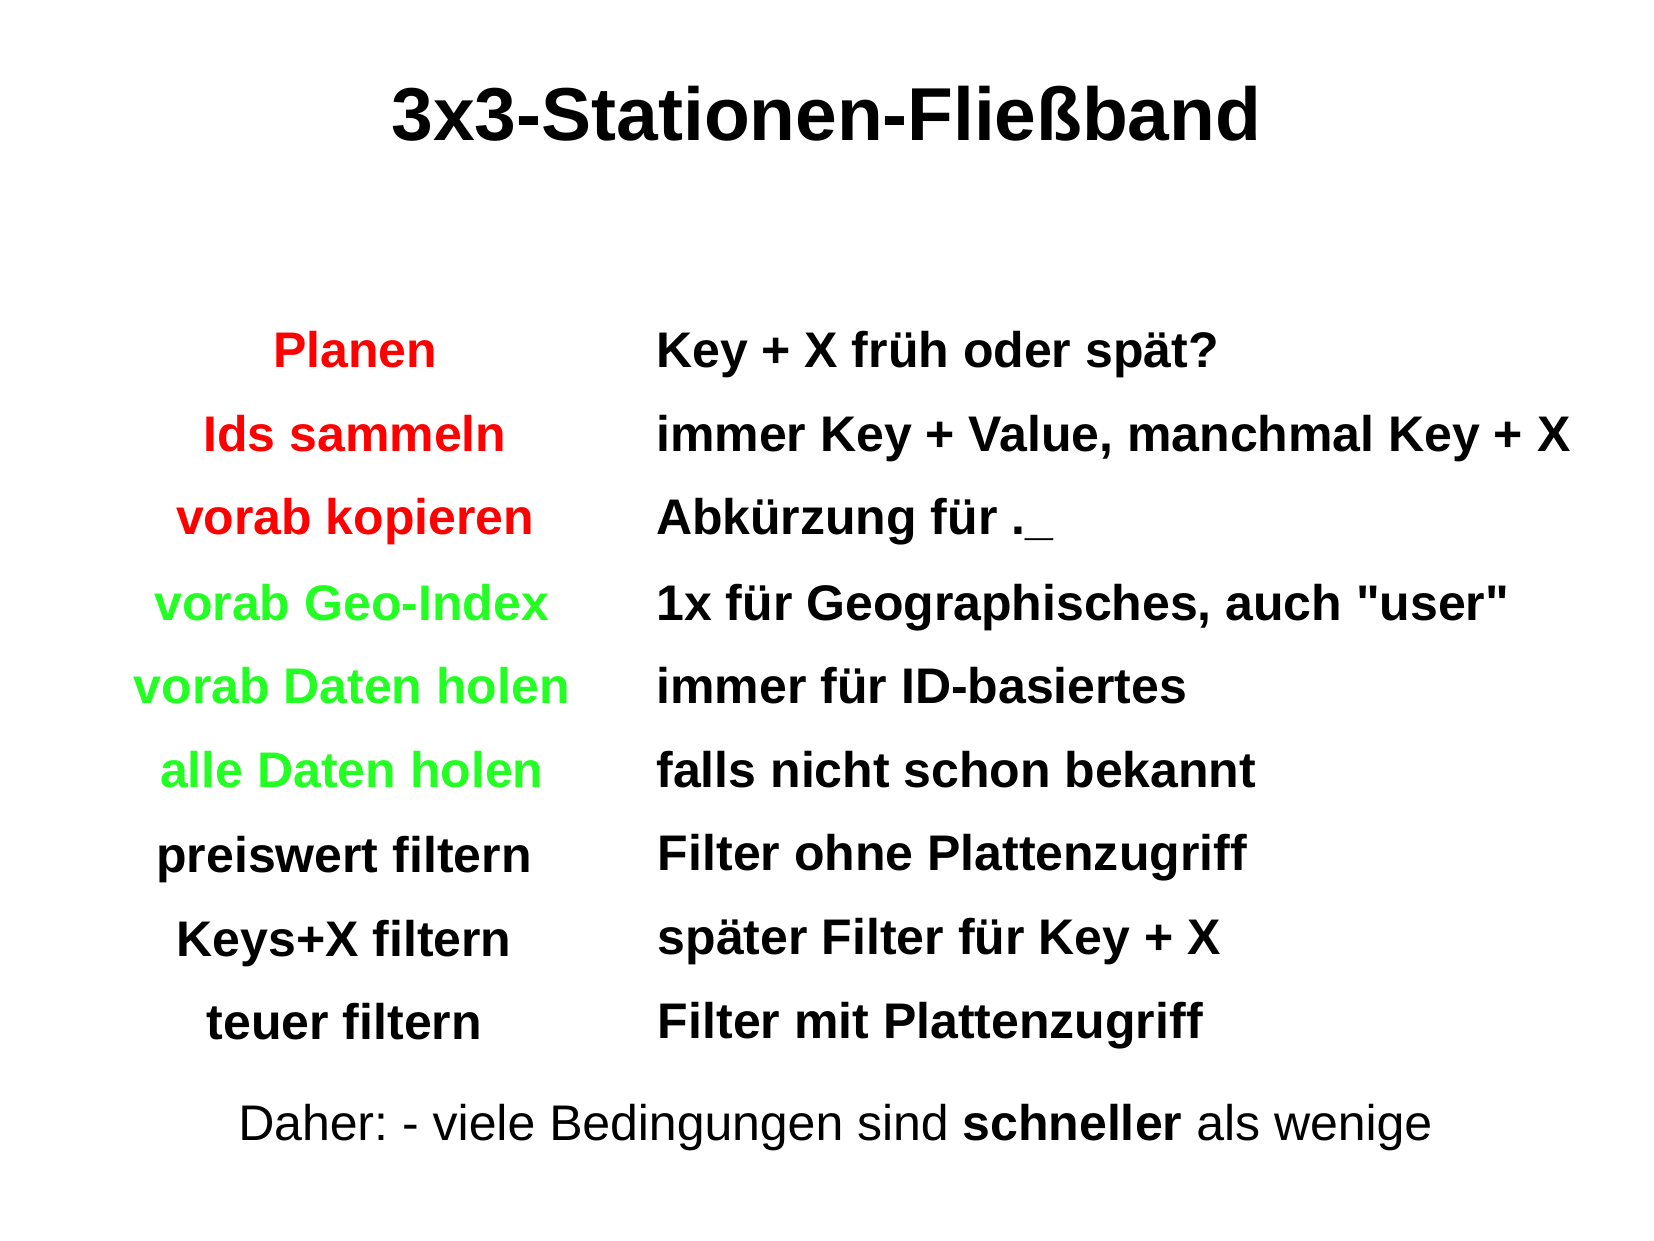

3x3-Stationen-Fließband
Key + X früh oder spät?
immer Key + Value, manchmal Key + X
Abkürzung für ._
Planen
Ids sammeln
vorab kopieren
vorab Geo-Index
vorab Daten holen
alle Daten holen
1x für Geographisches, auch "user"
immer für ID-basiertes
falls nicht schon bekannt
Filter ohne Plattenzugriff
später Filter für Key + X
Filter mit Plattenzugriff
preiswert filtern
Keys+X filtern
teuer filtern
Daher: - viele Bedingungen sind schneller als wenige